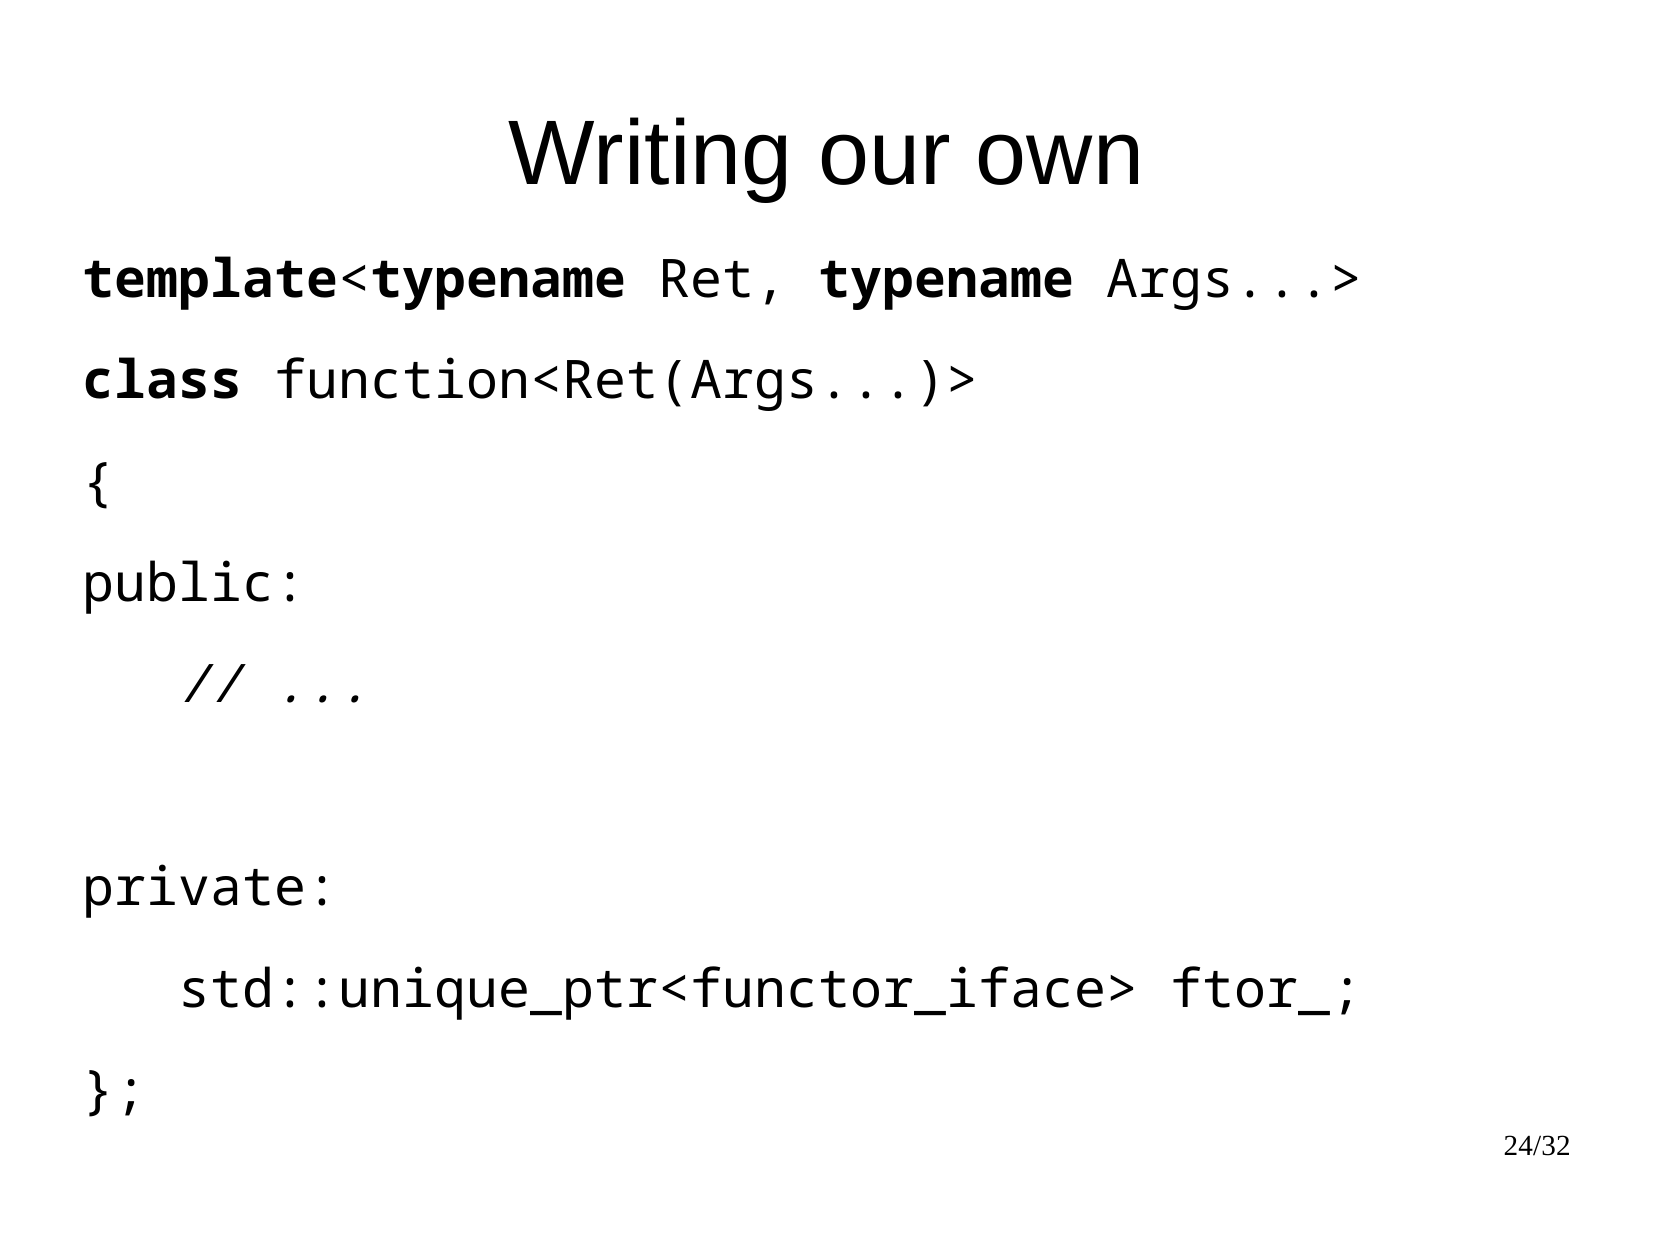

# Writing our own
template<typename Ret, typename Args...>
class function<Ret(Args...)>
{
public:
 // ...
private:
 std::unique_ptr<functor_iface> ftor_;
};
24